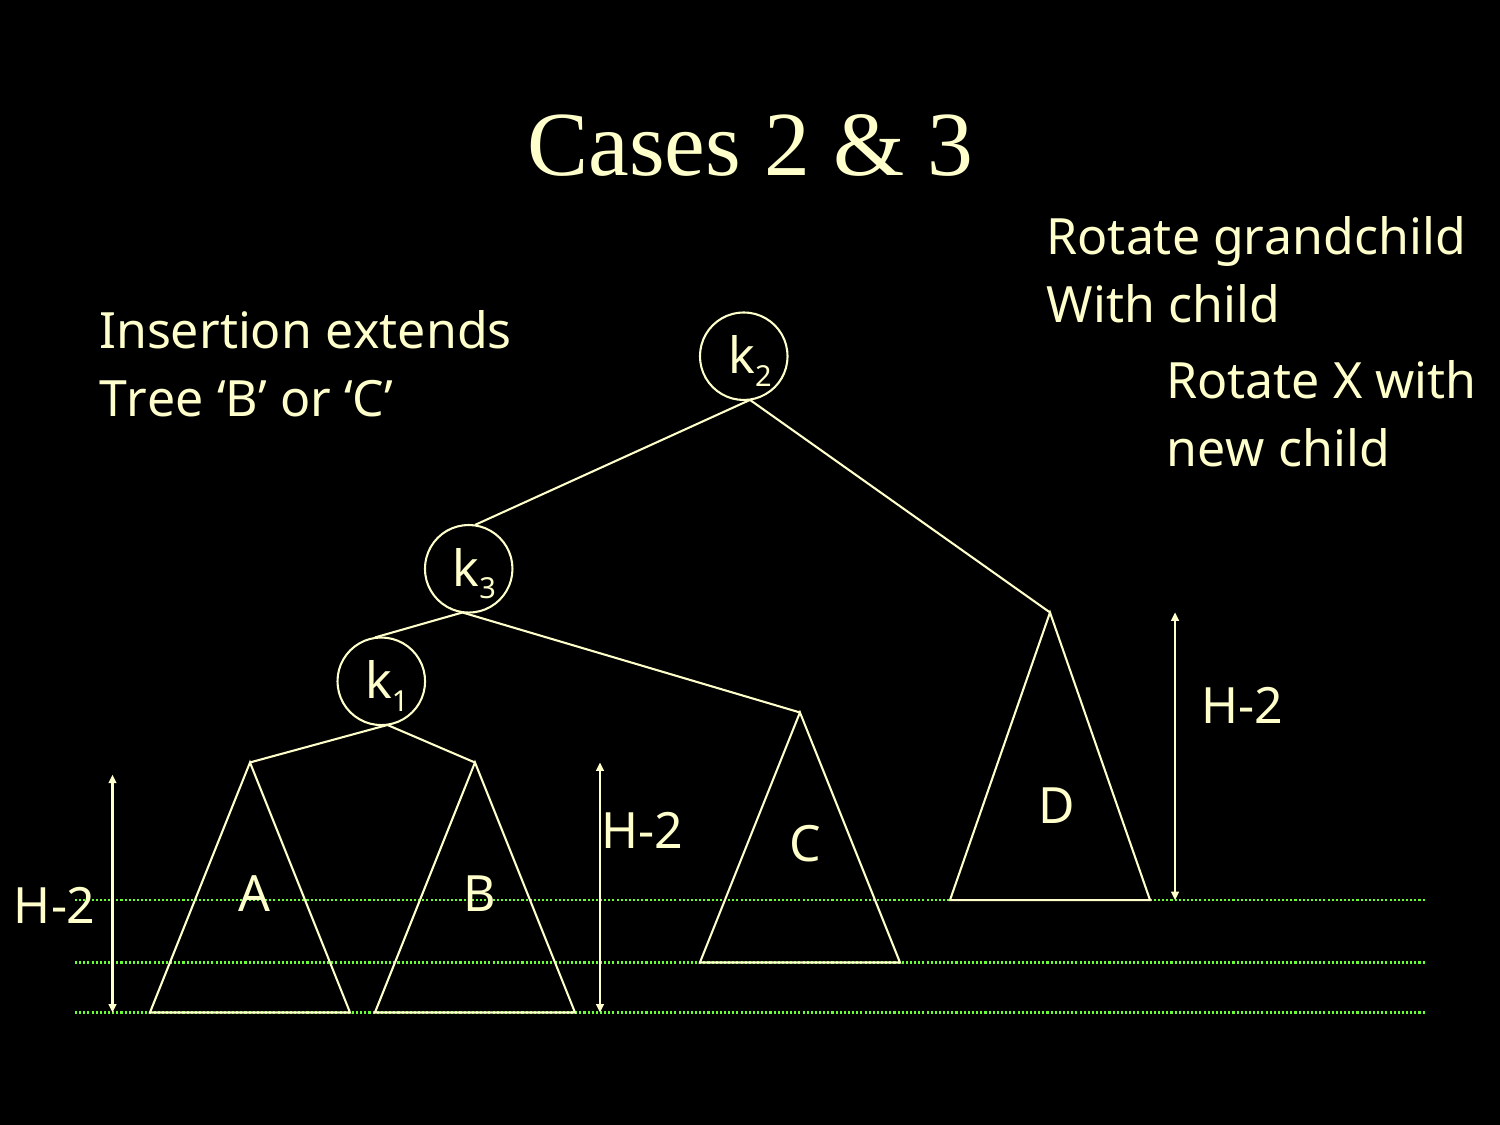

# Cases 2 & 3
Rotate grandchild
With child
Insertion extends
Tree ‘B’ or ‘C’
k2
Rotate X with
new child
k3
k1
H-2
D
H-2
C
A
B
H-2